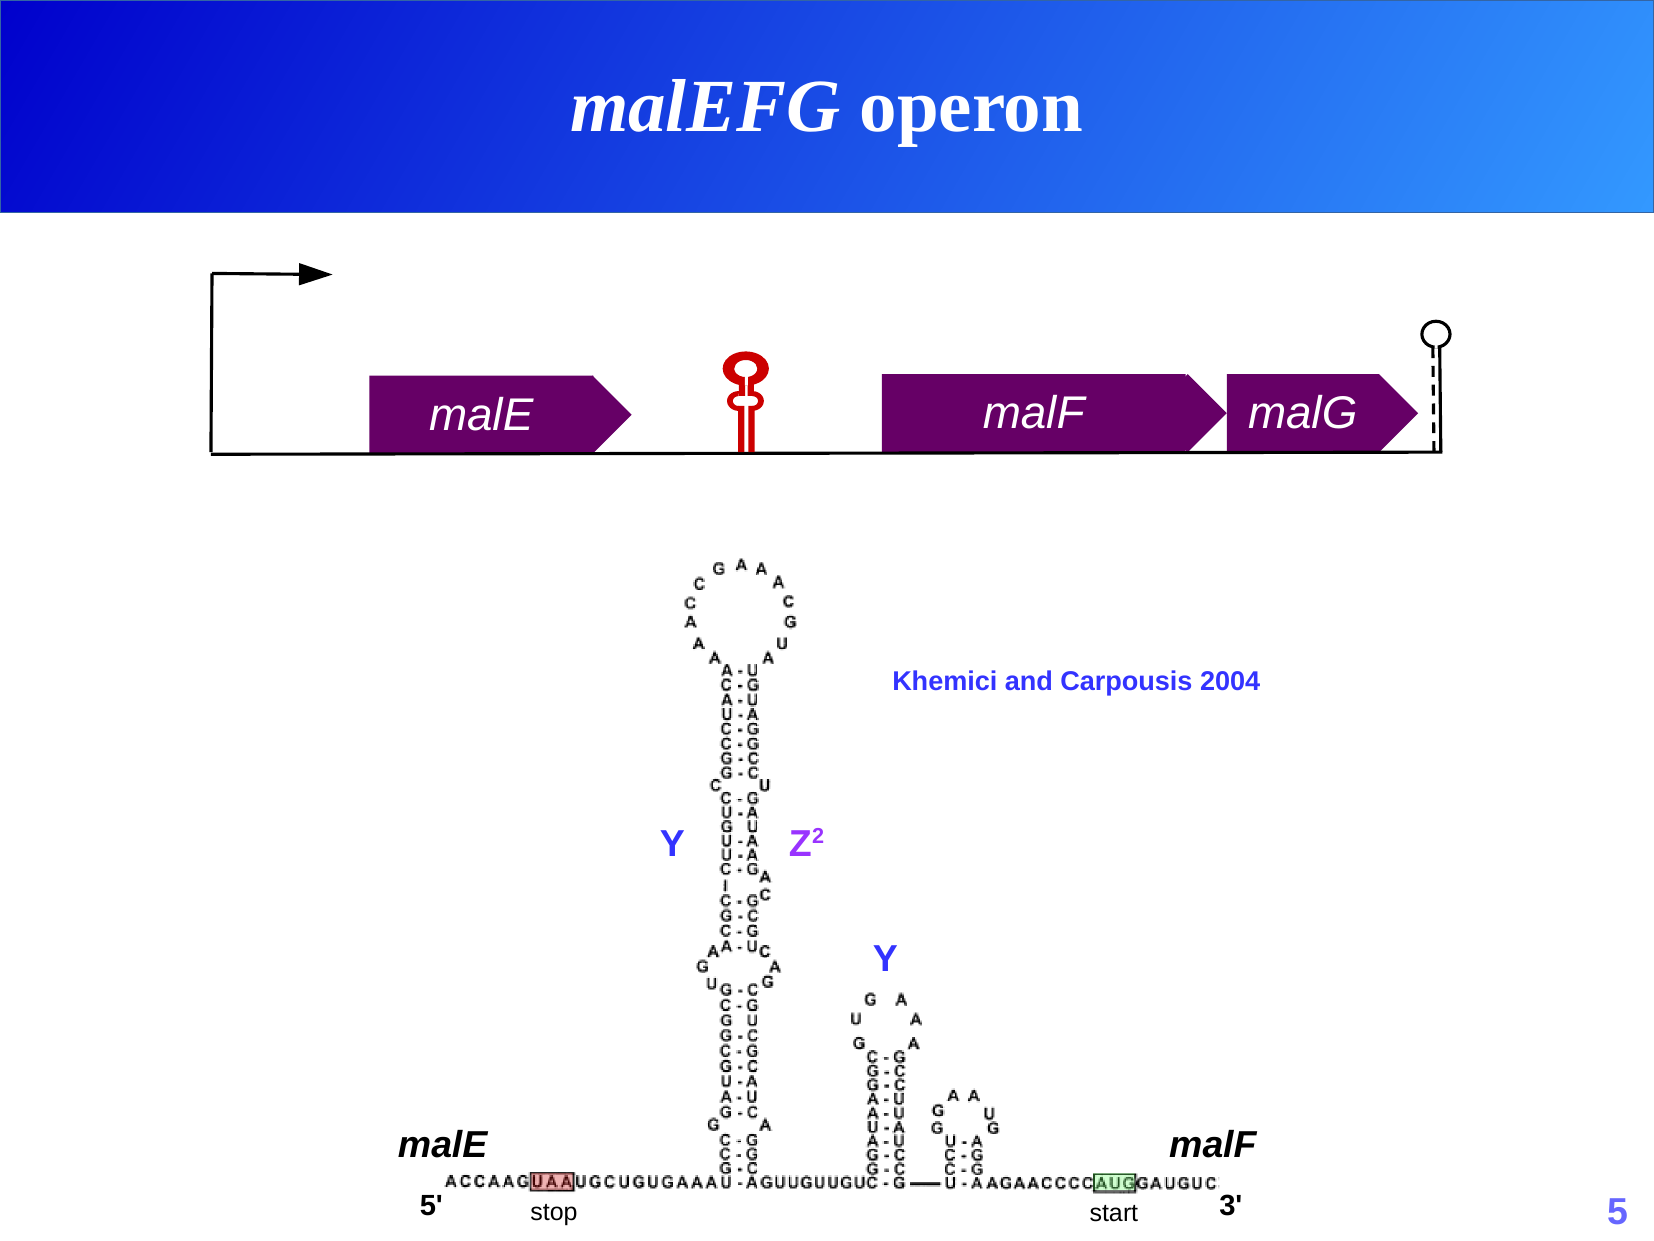

# malEFG operon
malF
malG
malE
Khemici and Carpousis 2004
Y
Z2
Y
malE
malF
5'
3'
5
stop
start